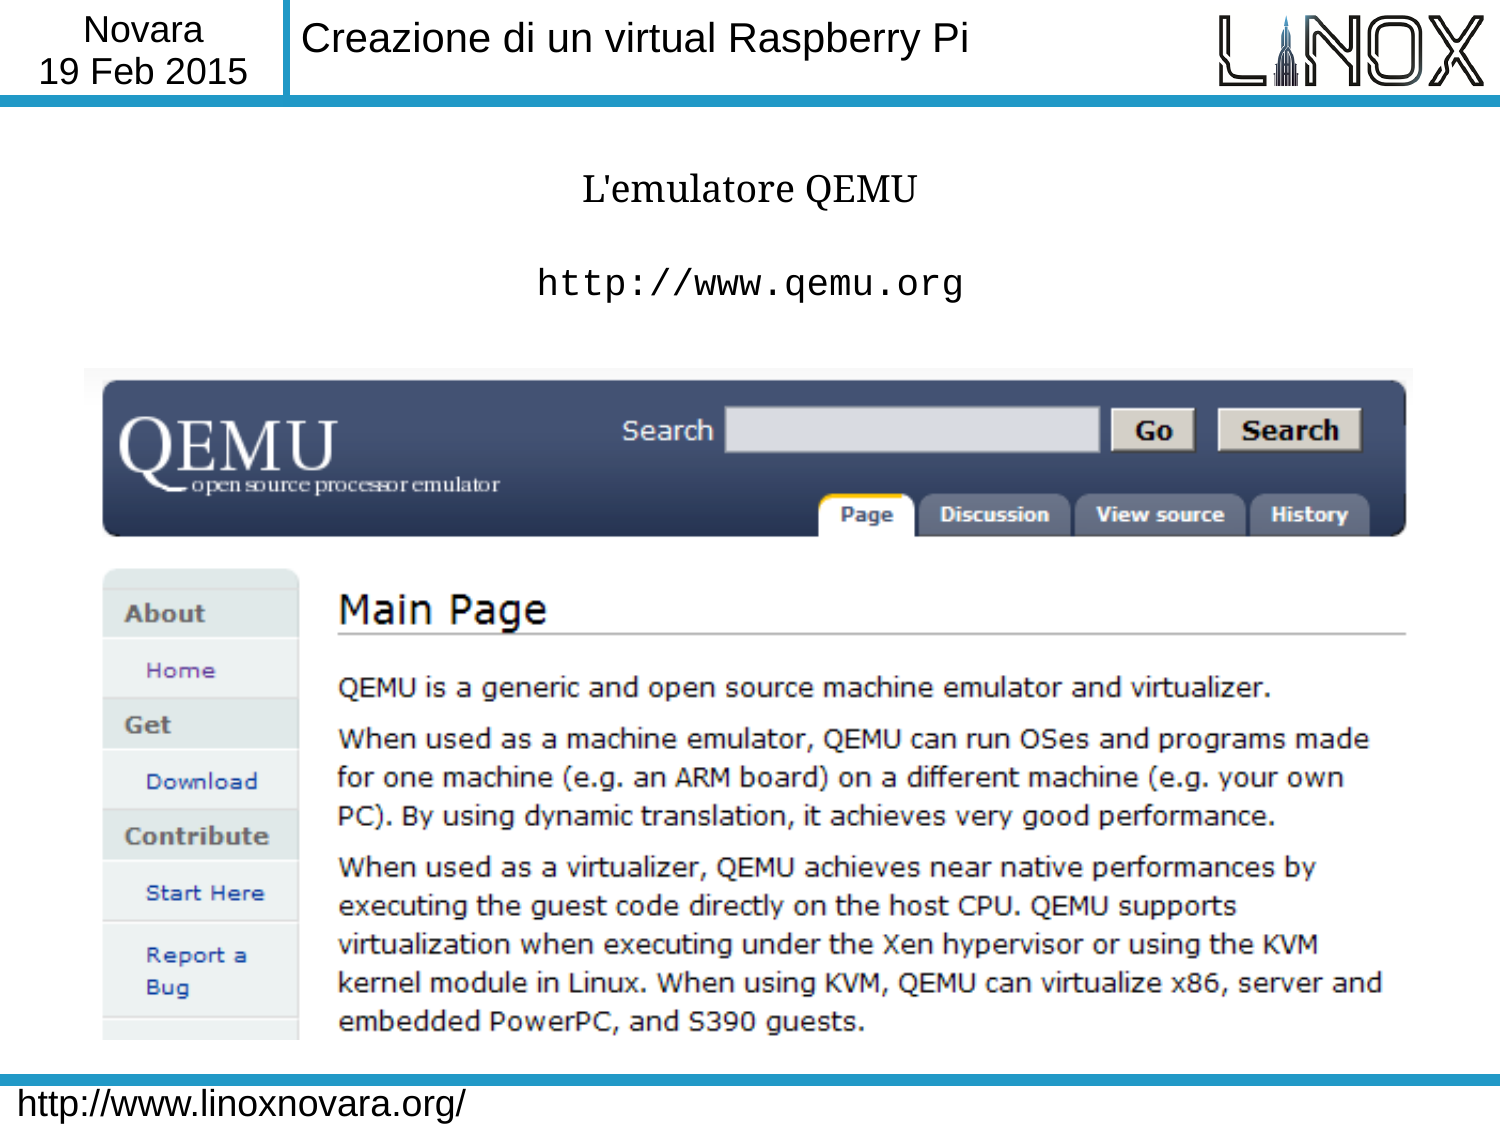

# Creazione di un virtual Raspberry Pi
L'emulatore QEMU
http://www.qemu.org